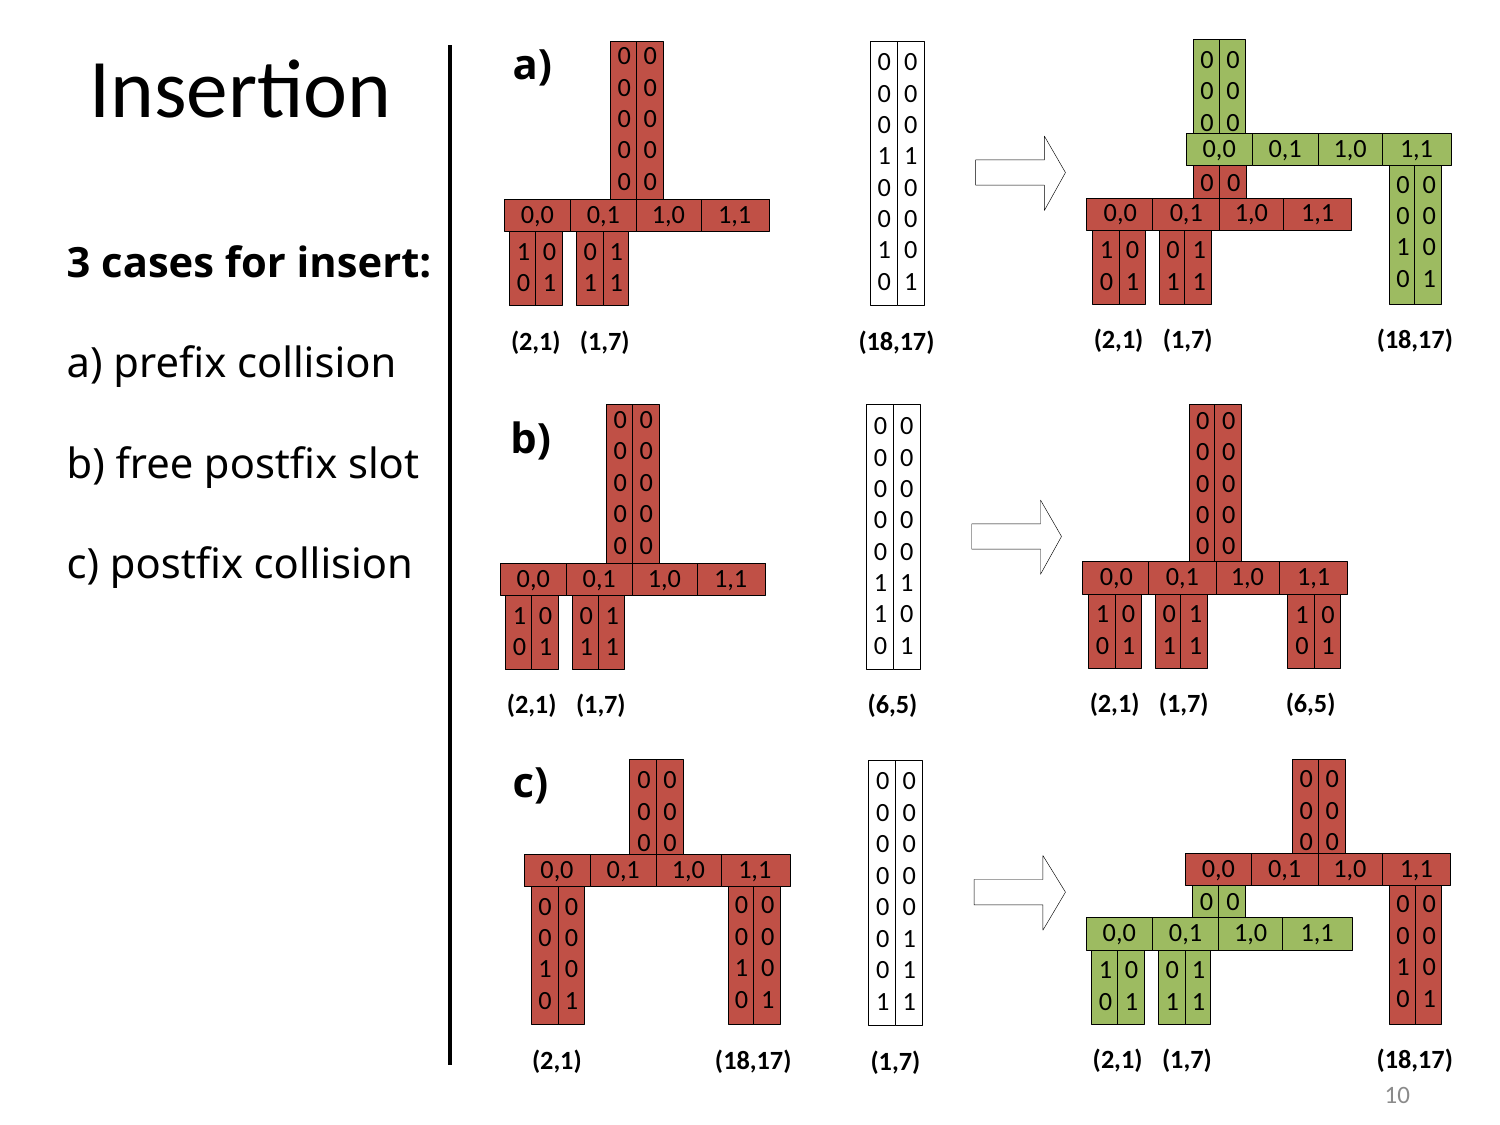

Insertion
a)
3 cases for insert:
a) prefix collision
b) free postfix slot
c) postfix collision
b)
c)